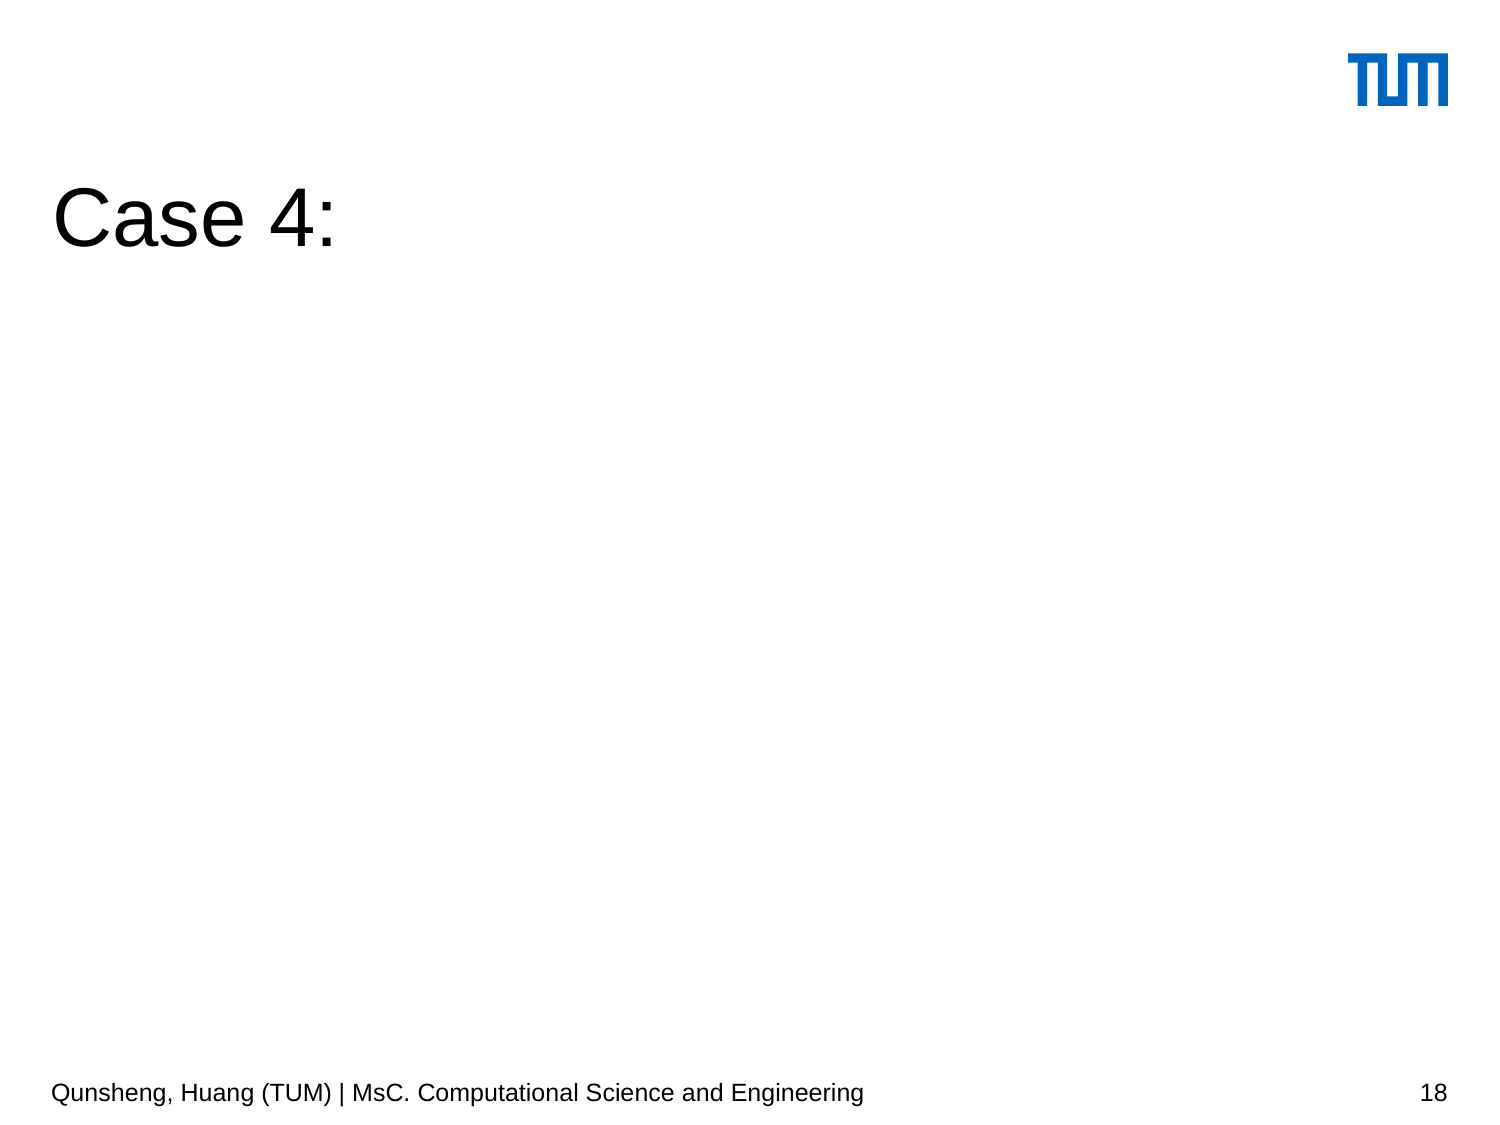

# Case 4:
[2] precice – a coupling library for partitioned multi-physicssimulations on massively parallel systems http://www.precice.org.[Online]. Available: http://www.precice.org